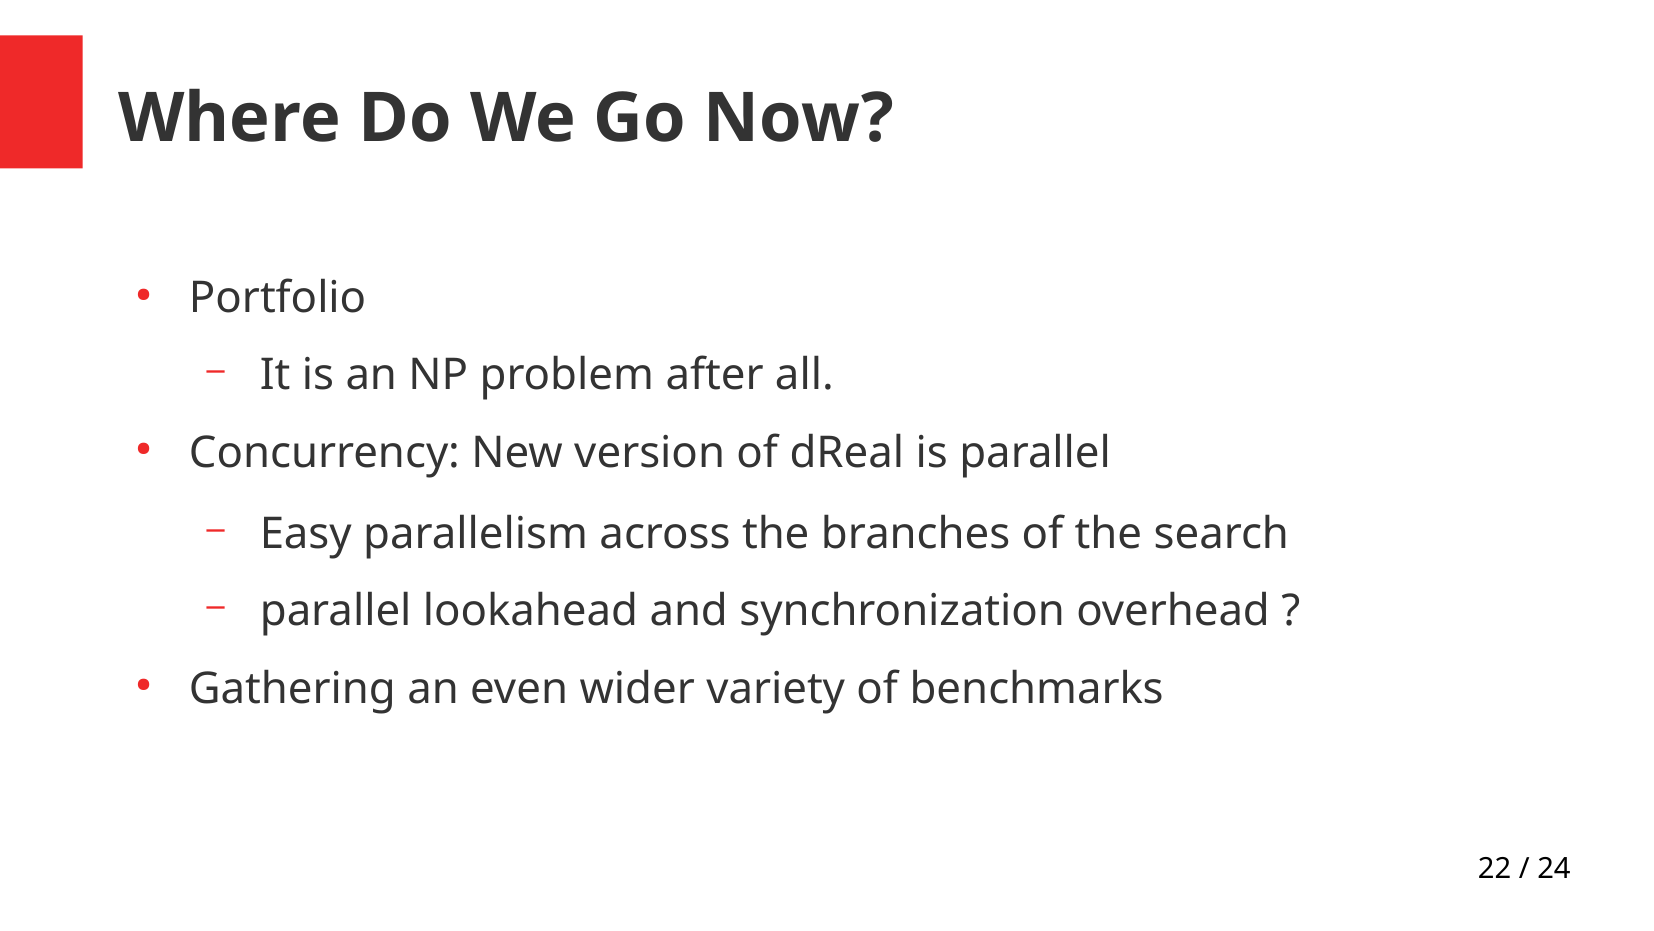

# Where Do We Go Now?
Portfolio
It is an NP problem after all.
Concurrency: New version of dReal is parallel
Easy parallelism across the branches of the search
parallel lookahead and synchronization overhead ?
Gathering an even wider variety of benchmarks
22